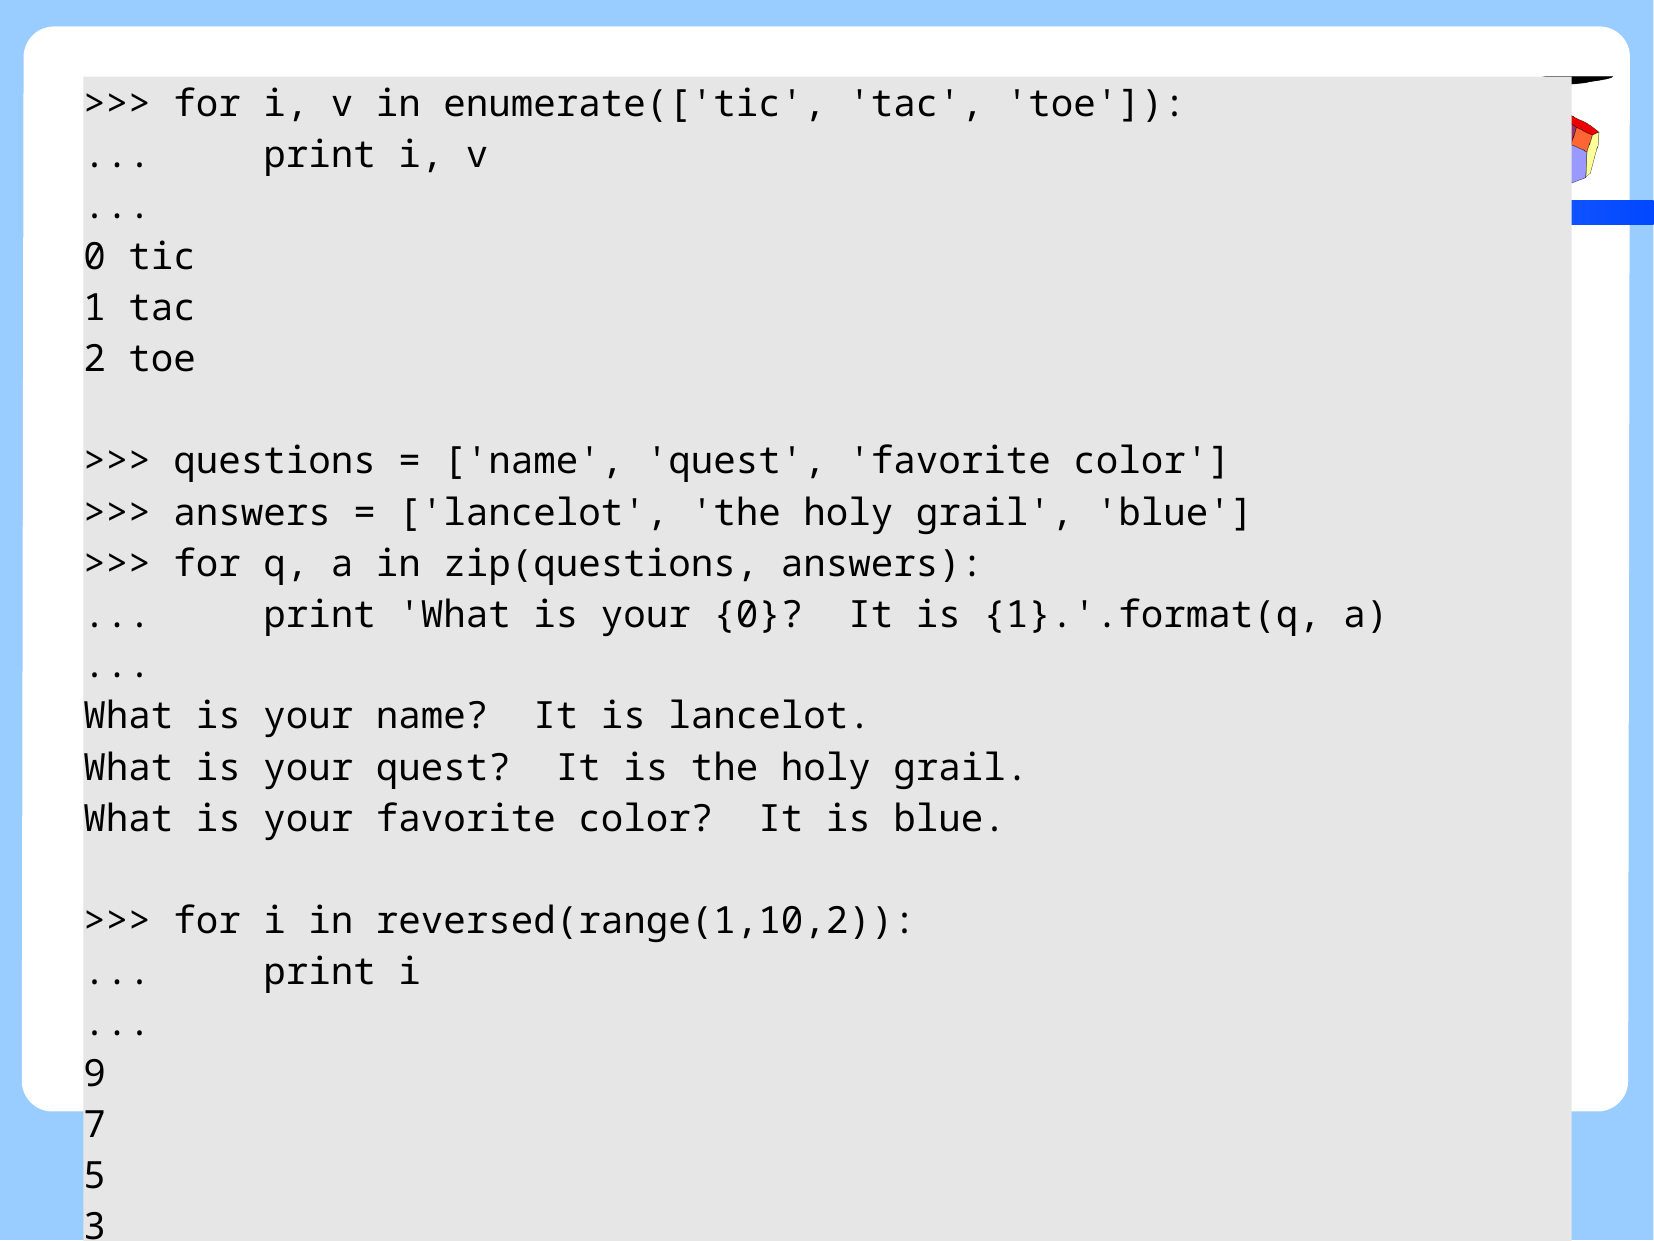

# Looping techniques
>>> for i, v in enumerate(['tic', 'tac', 'toe']):
... print i, v
...
0 tic
1 tac
2 toe
>>> questions = ['name', 'quest', 'favorite color']
>>> answers = ['lancelot', 'the holy grail', 'blue']
>>> for q, a in zip(questions, answers):
... print 'What is your {0}? It is {1}.'.format(q, a)
...
What is your name? It is lancelot.
What is your quest? It is the holy grail.
What is your favorite color? It is blue.
>>> for i in reversed(range(1,10,2)):
... print i
...
9
7
5
3
1
Code examples from https://docs.python.org/2/tutorial/